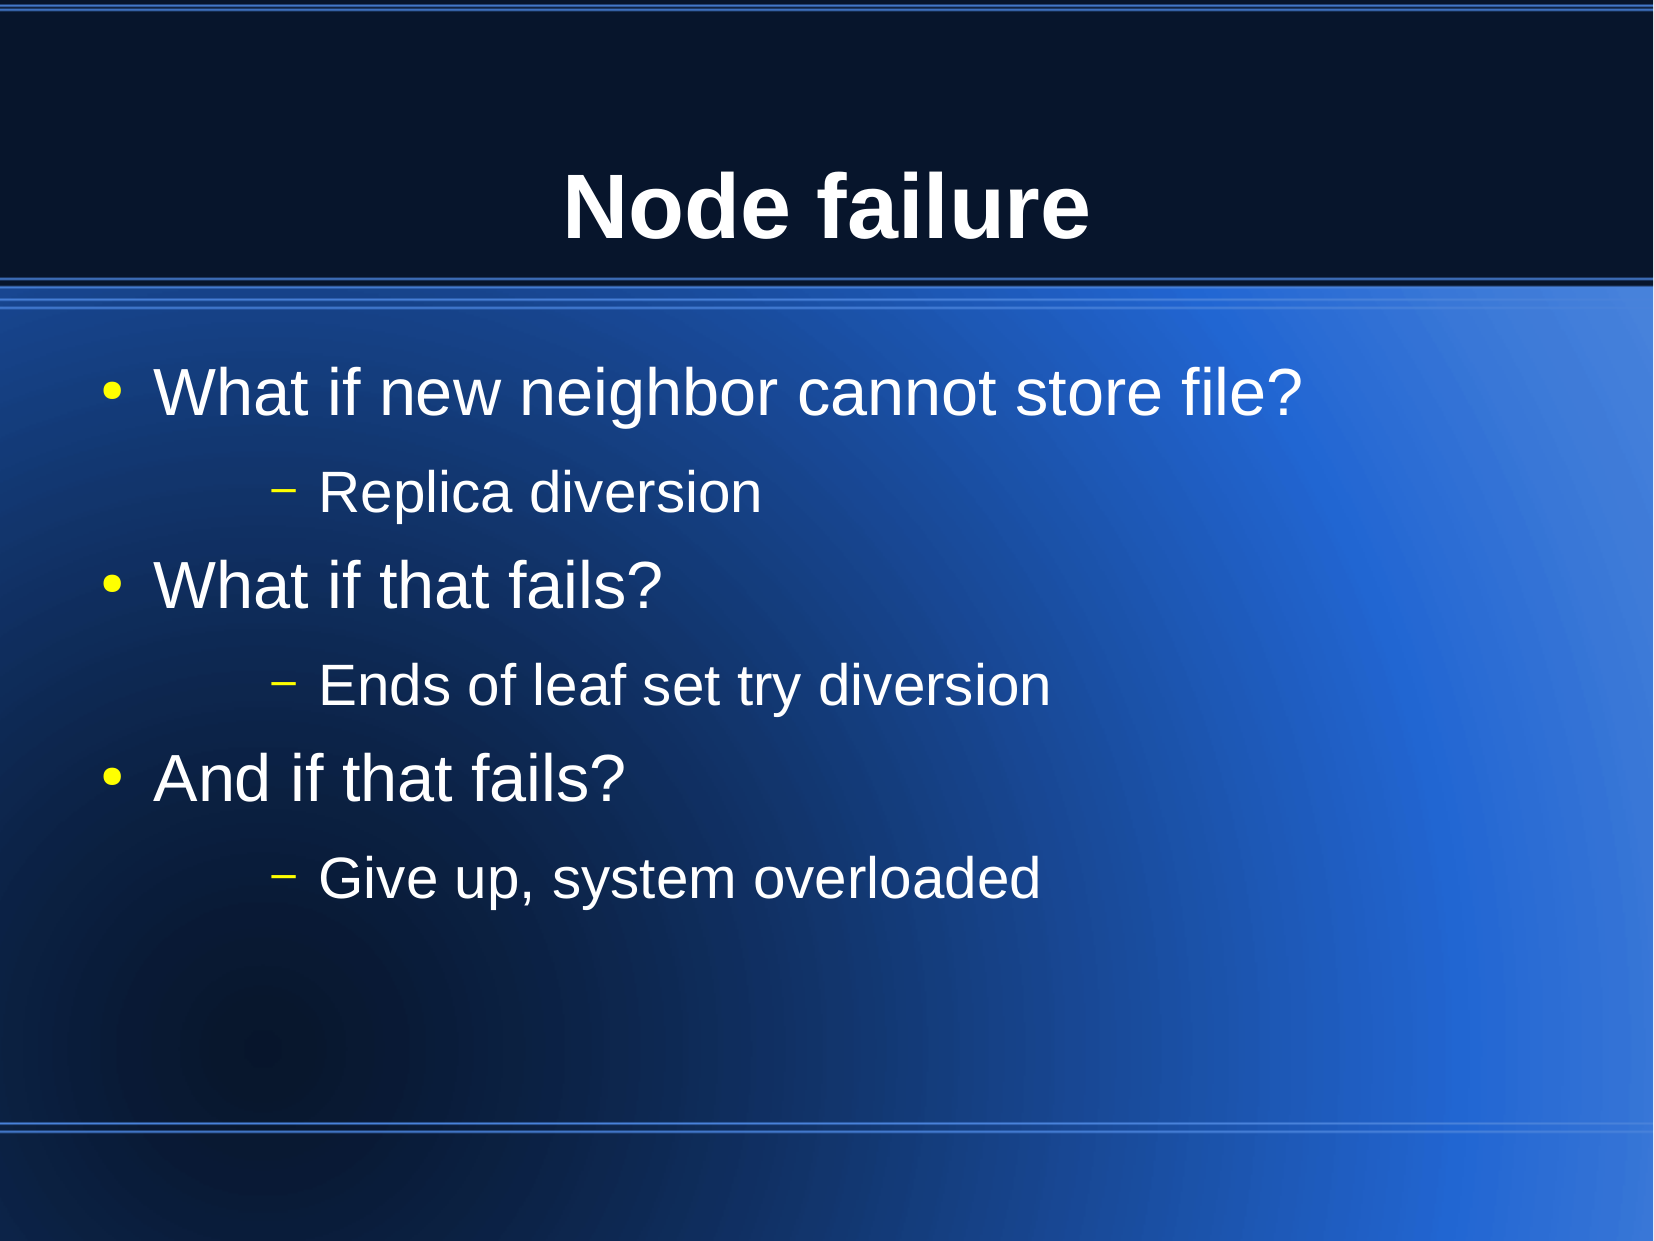

# Node failure
What if new neighbor cannot store file?
Replica diversion
What if that fails?
Ends of leaf set try diversion
And if that fails?
Give up, system overloaded